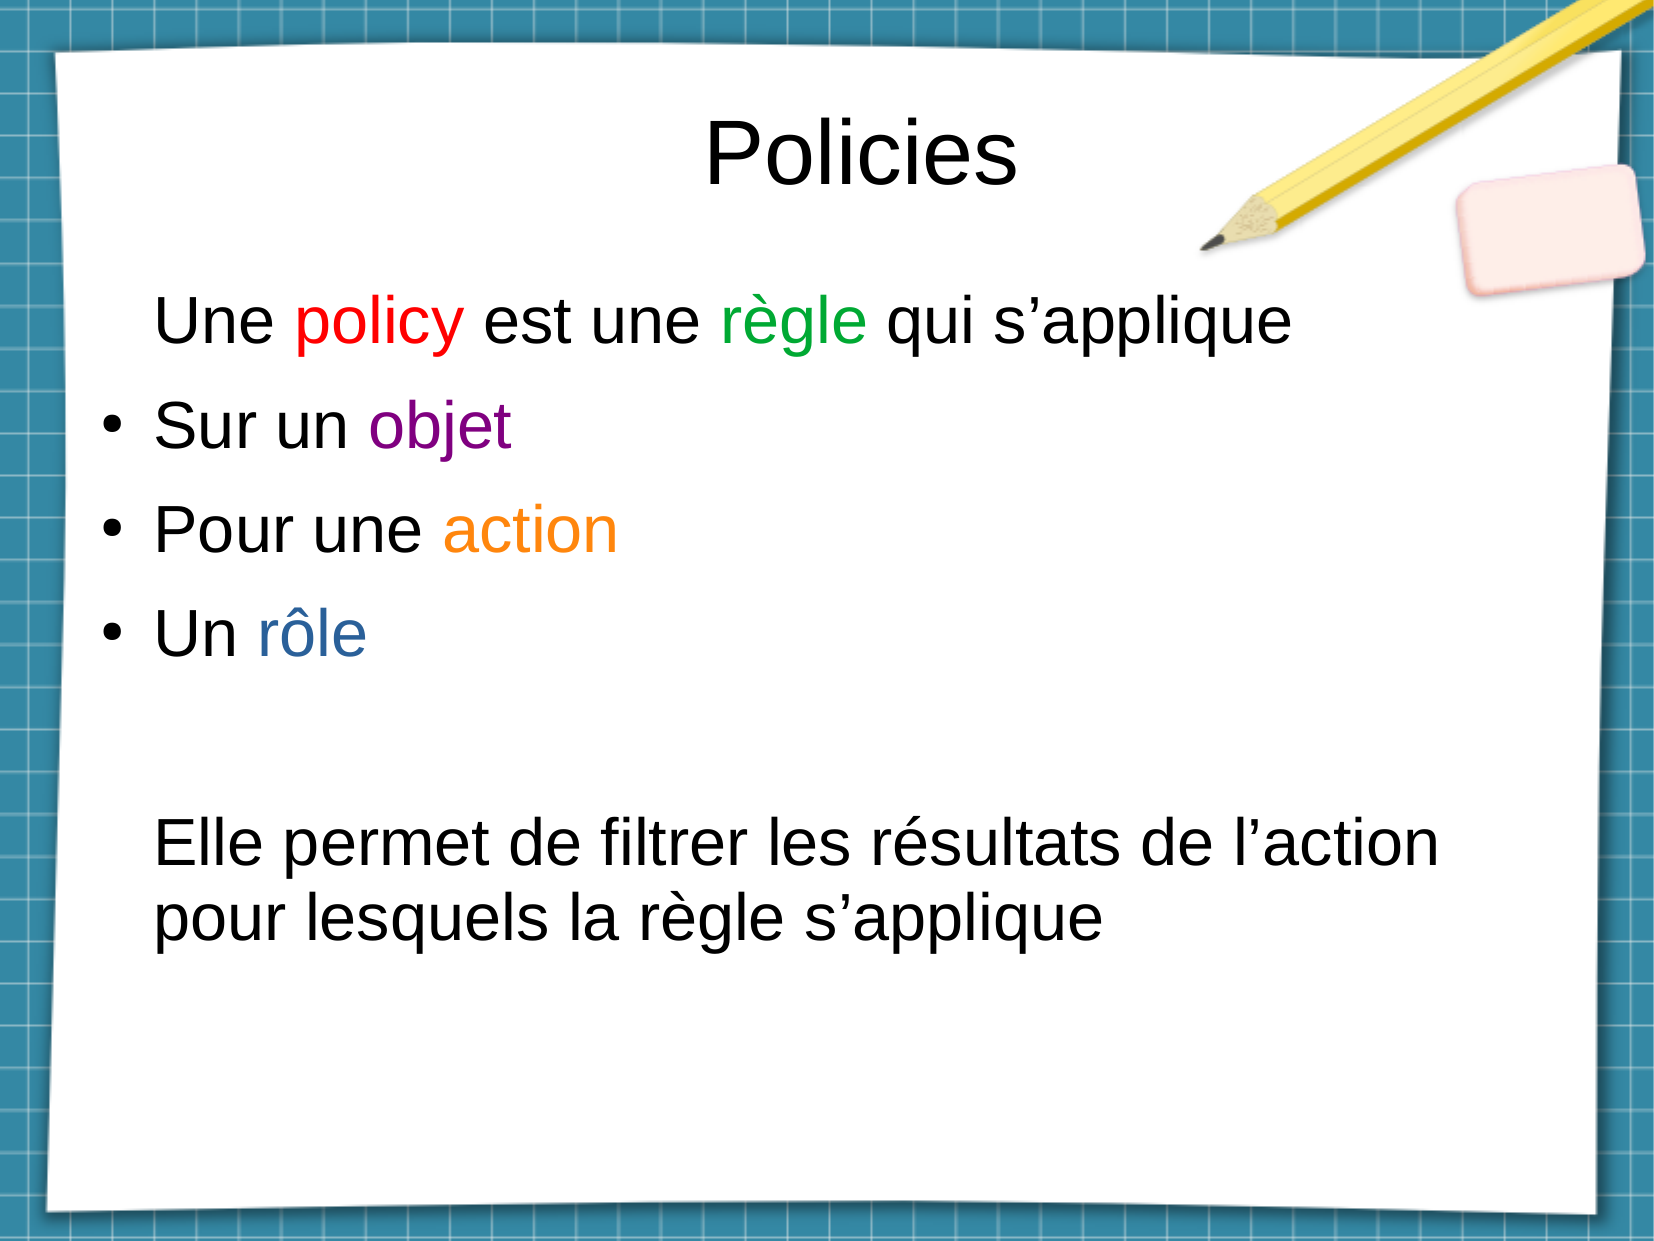

# Policies
Une policy est une règle qui s’applique
Sur un objet
Pour une action
Un rôle
Elle permet de filtrer les résultats de l’action pour lesquels la règle s’applique